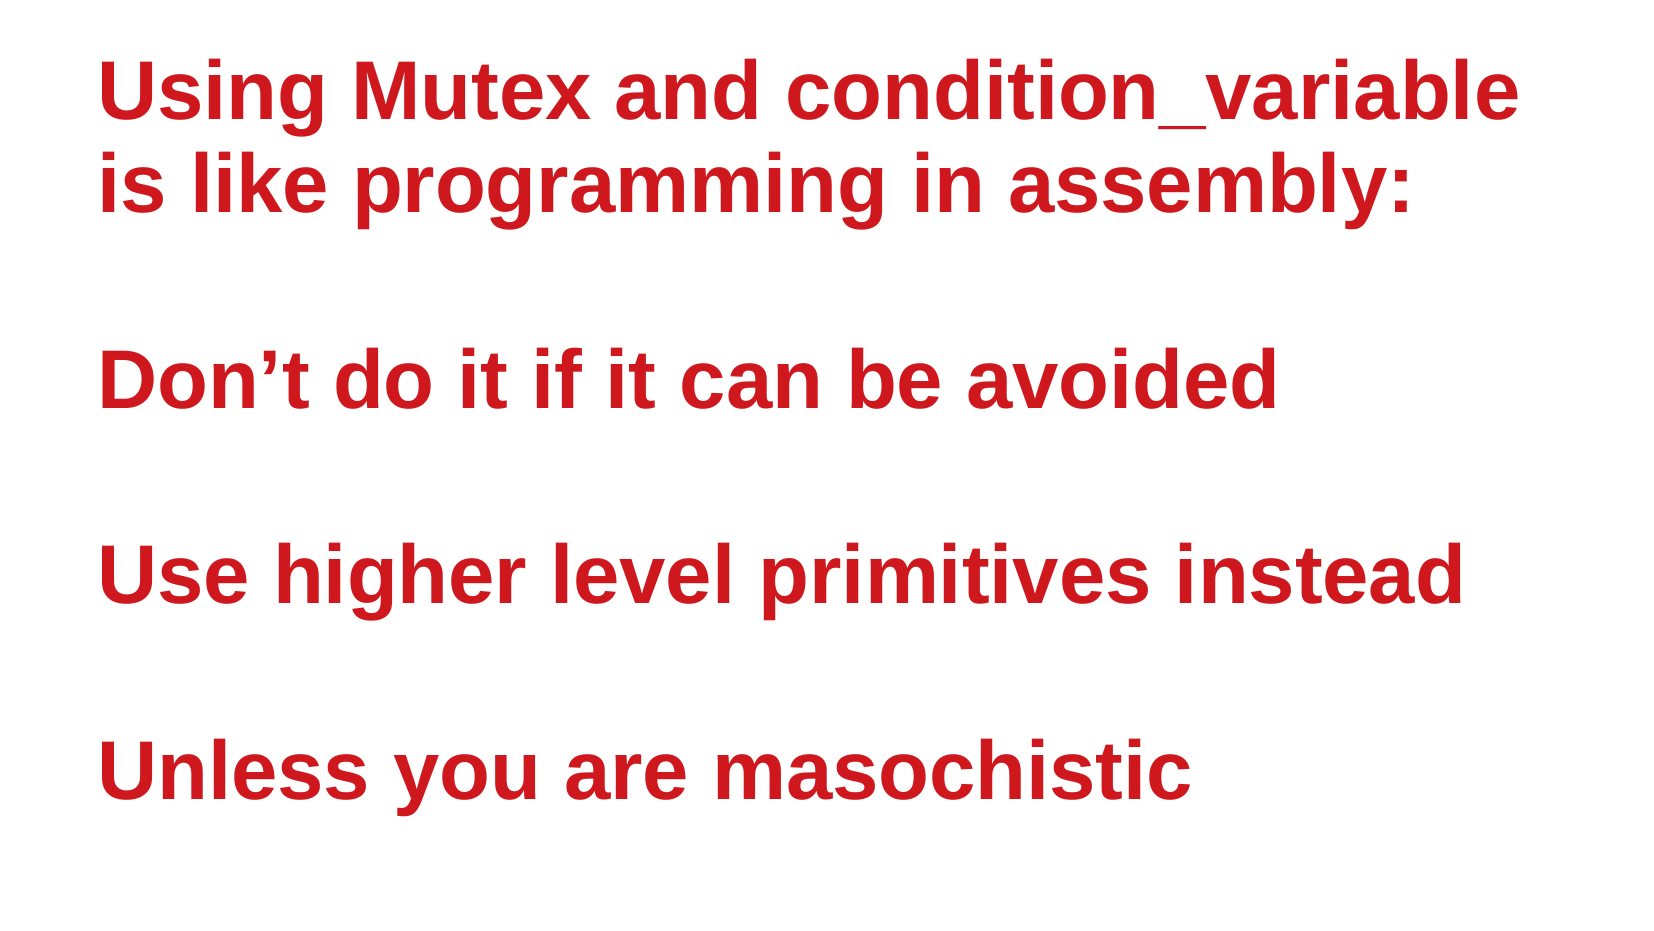

Using Mutex and condition_variable is like programming in assembly:
Don’t do it if it can be avoided
Use higher level primitives instead
Unless you are masochistic